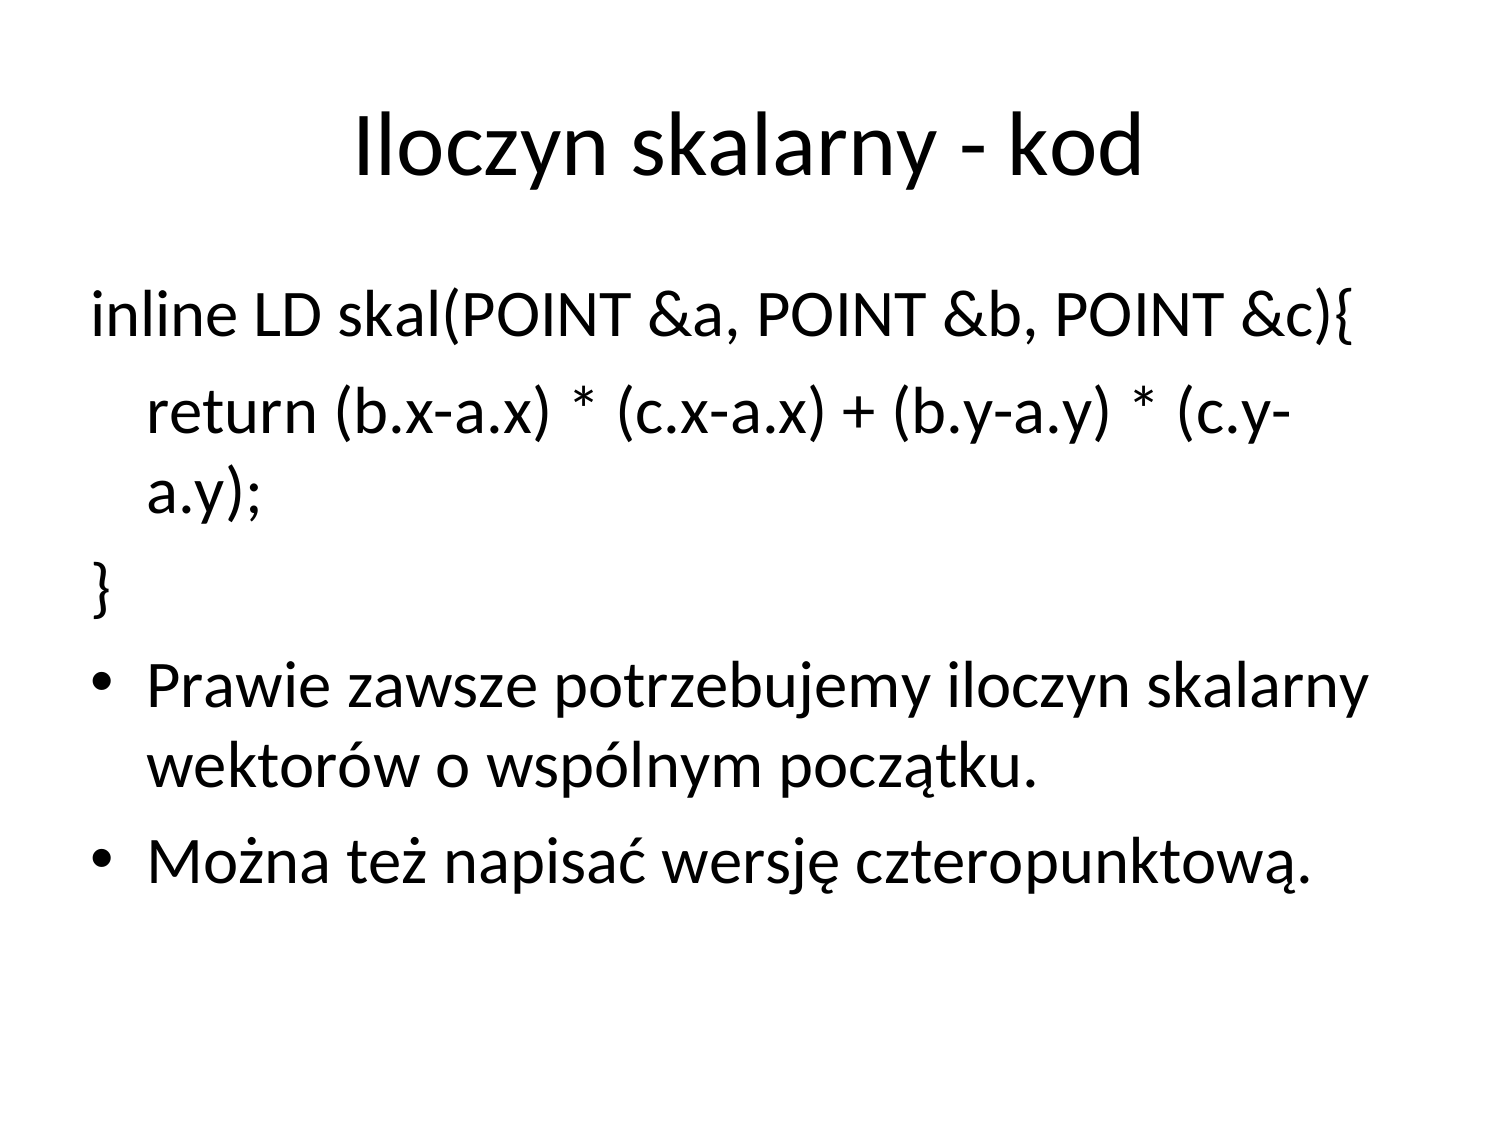

# Iloczyn skalarny - kod
inline LD skal(POINT &a, POINT &b, POINT &c){
	return (b.x-a.x) * (c.x-a.x) + (b.y-a.y) * (c.y-a.y);
}
Prawie zawsze potrzebujemy iloczyn skalarny wektorów o wspólnym początku.
Można też napisać wersję czteropunktową.